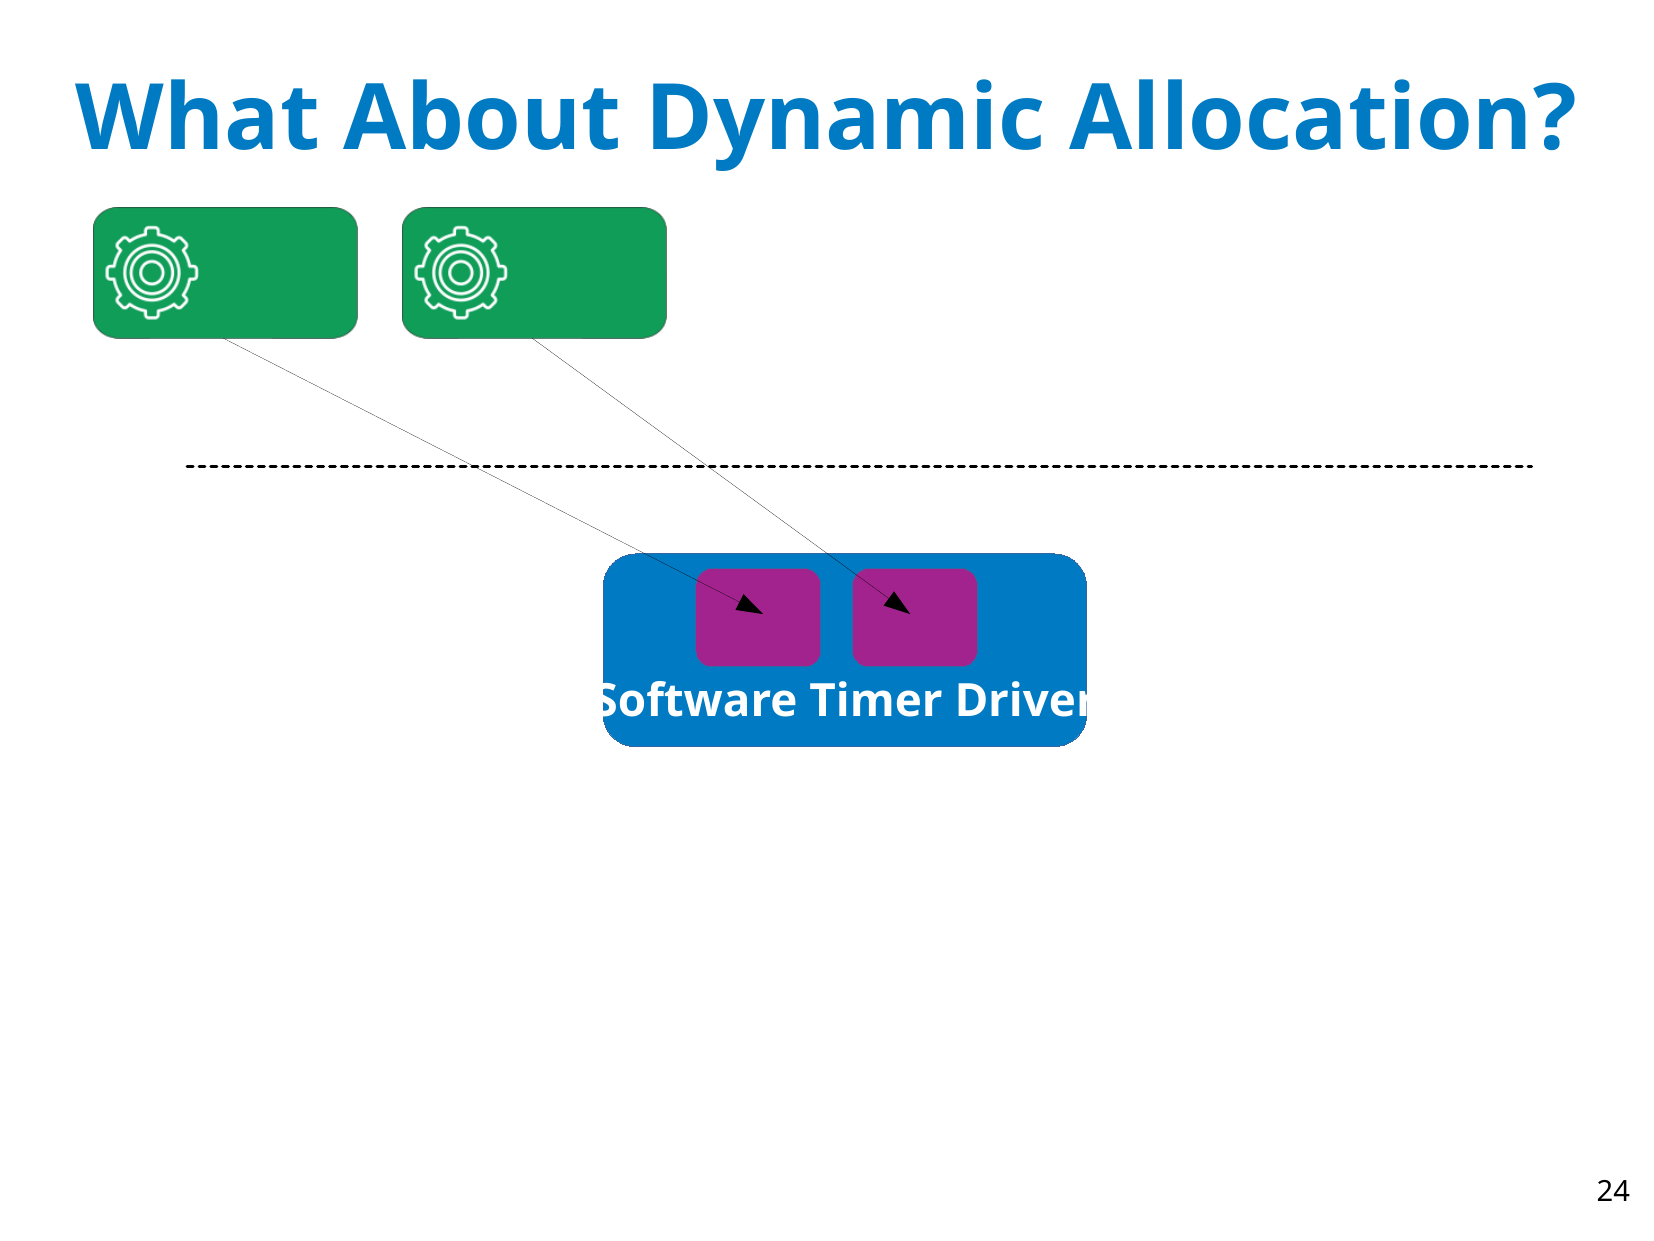

What About Dynamic Allocation?
Software Timer Driver
24